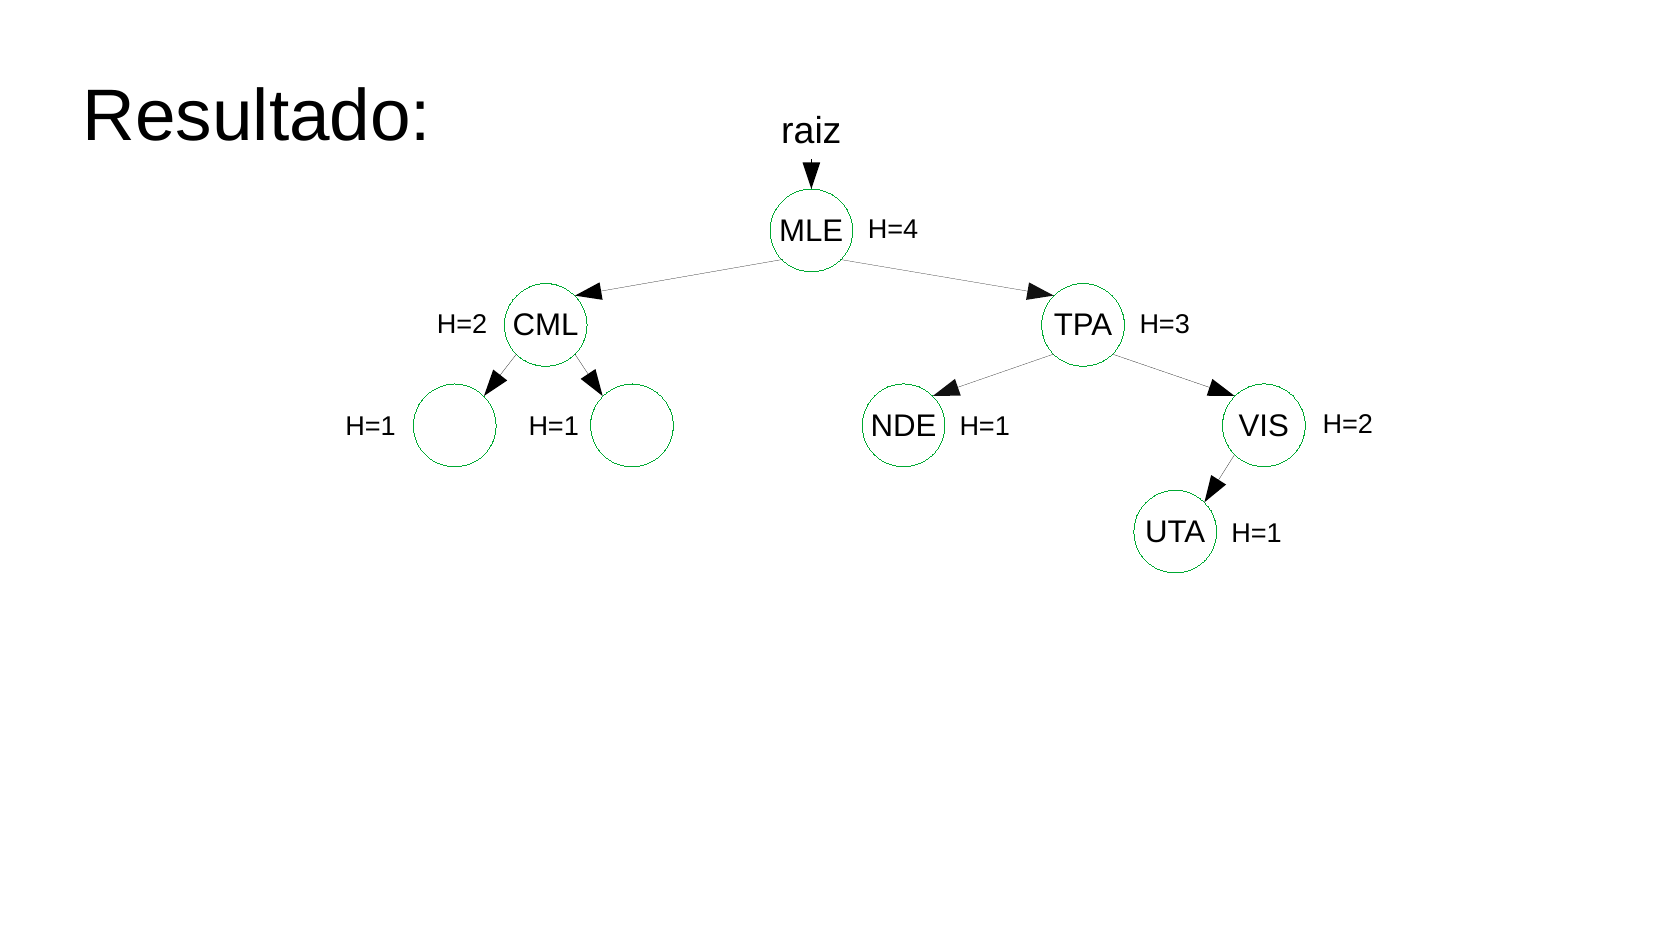

# Resultado:
raiz
MLE
H=4
TPA
CML
H=3
H=2
NDE
VIS
VIS
BUA
DIE
H=2
H=1
H=1
H=1
UTA
H=1